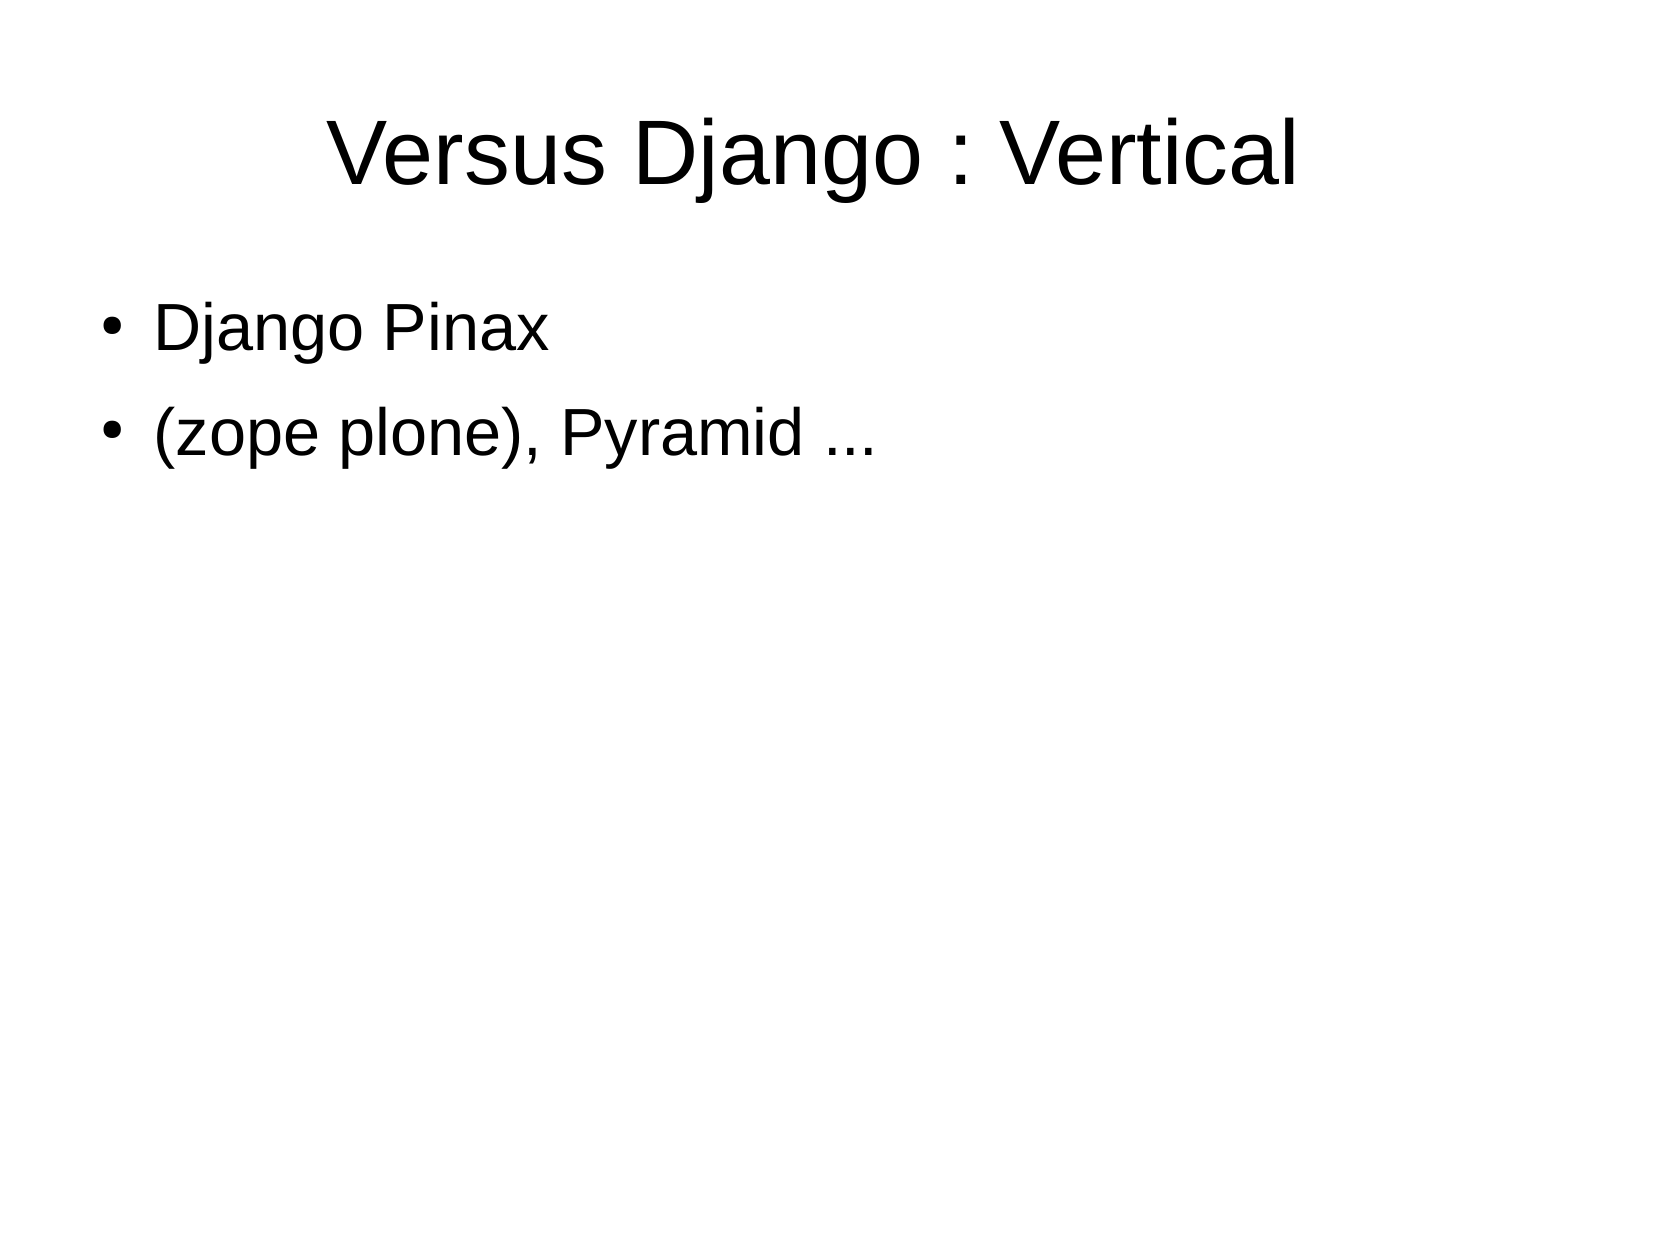

# Versus Django : Vertical
Django Pinax
(zope plone), Pyramid ...